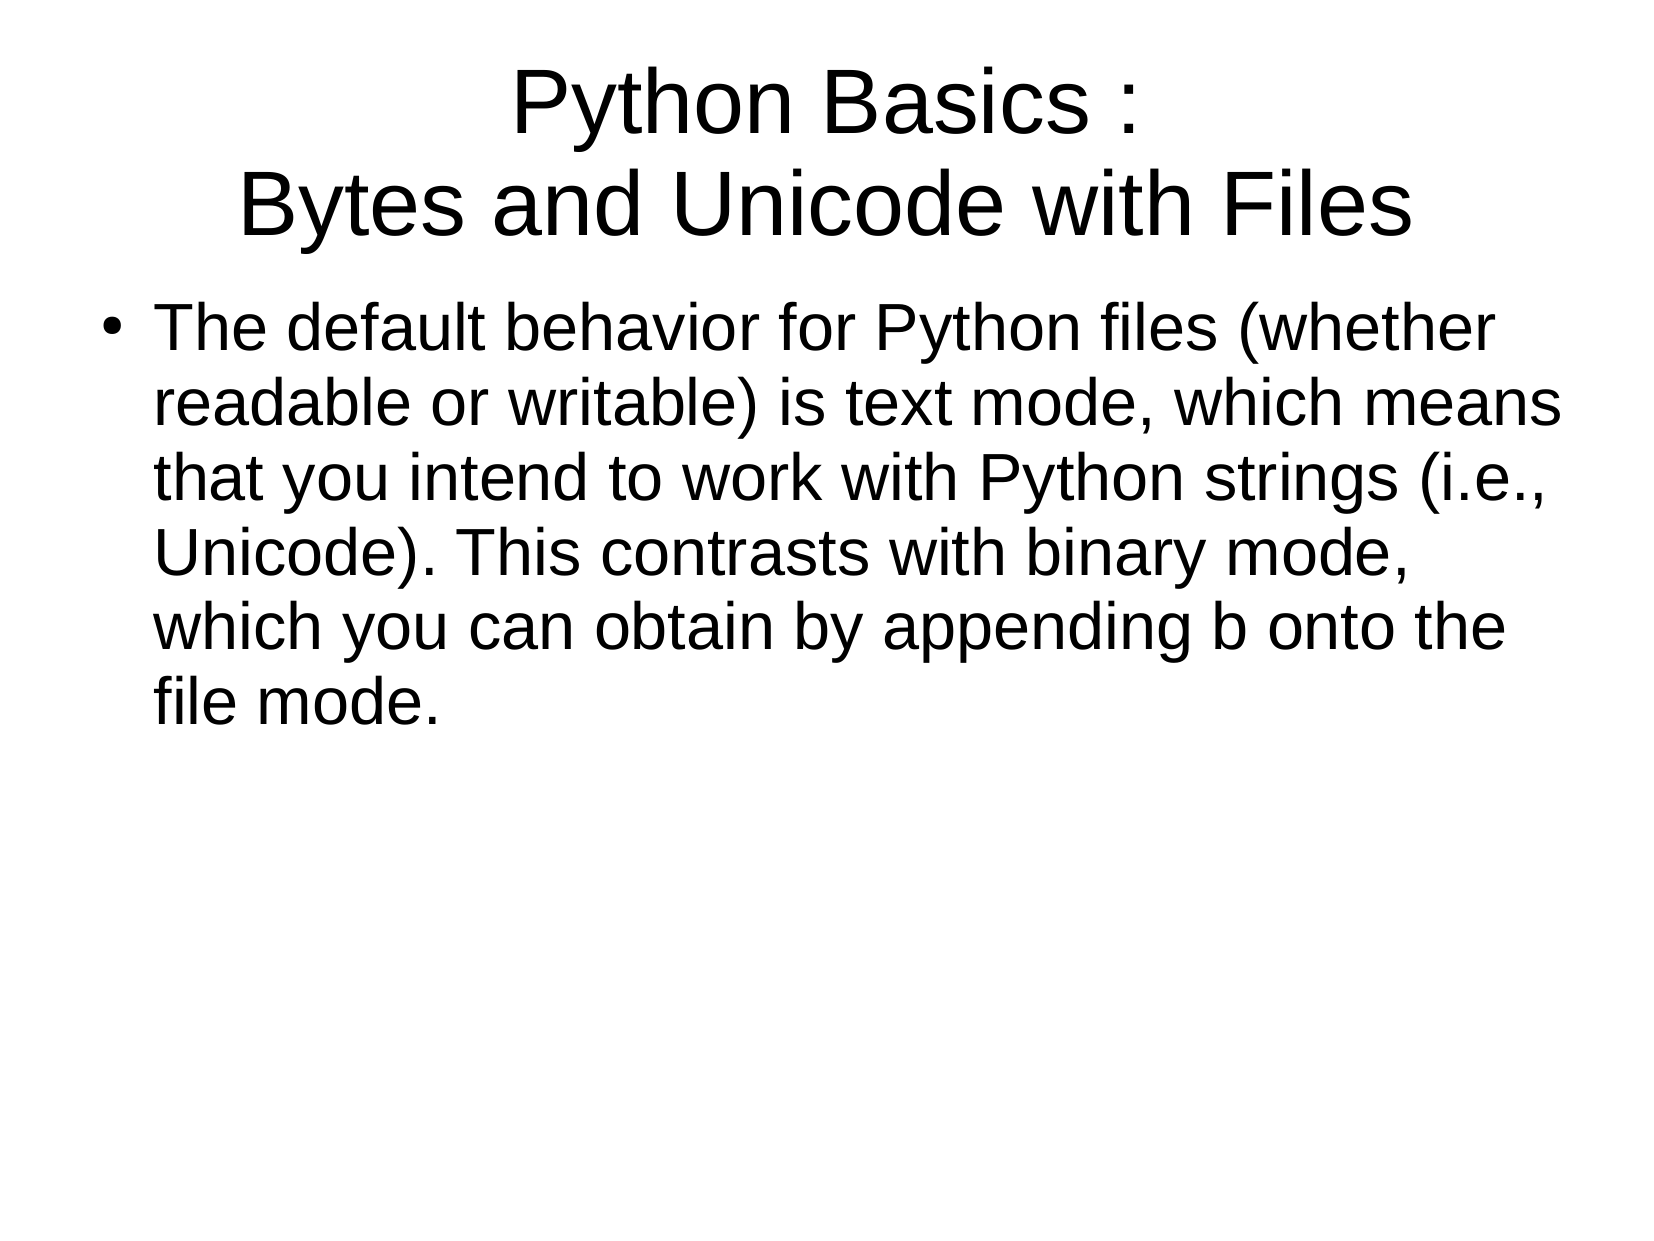

# Python Basics : Bytes and Unicode with Files
The default behavior for Python files (whether readable or writable) is text mode, which means that you intend to work with Python strings (i.e., Unicode). This contrasts with binary mode, which you can obtain by appending b onto the file mode.